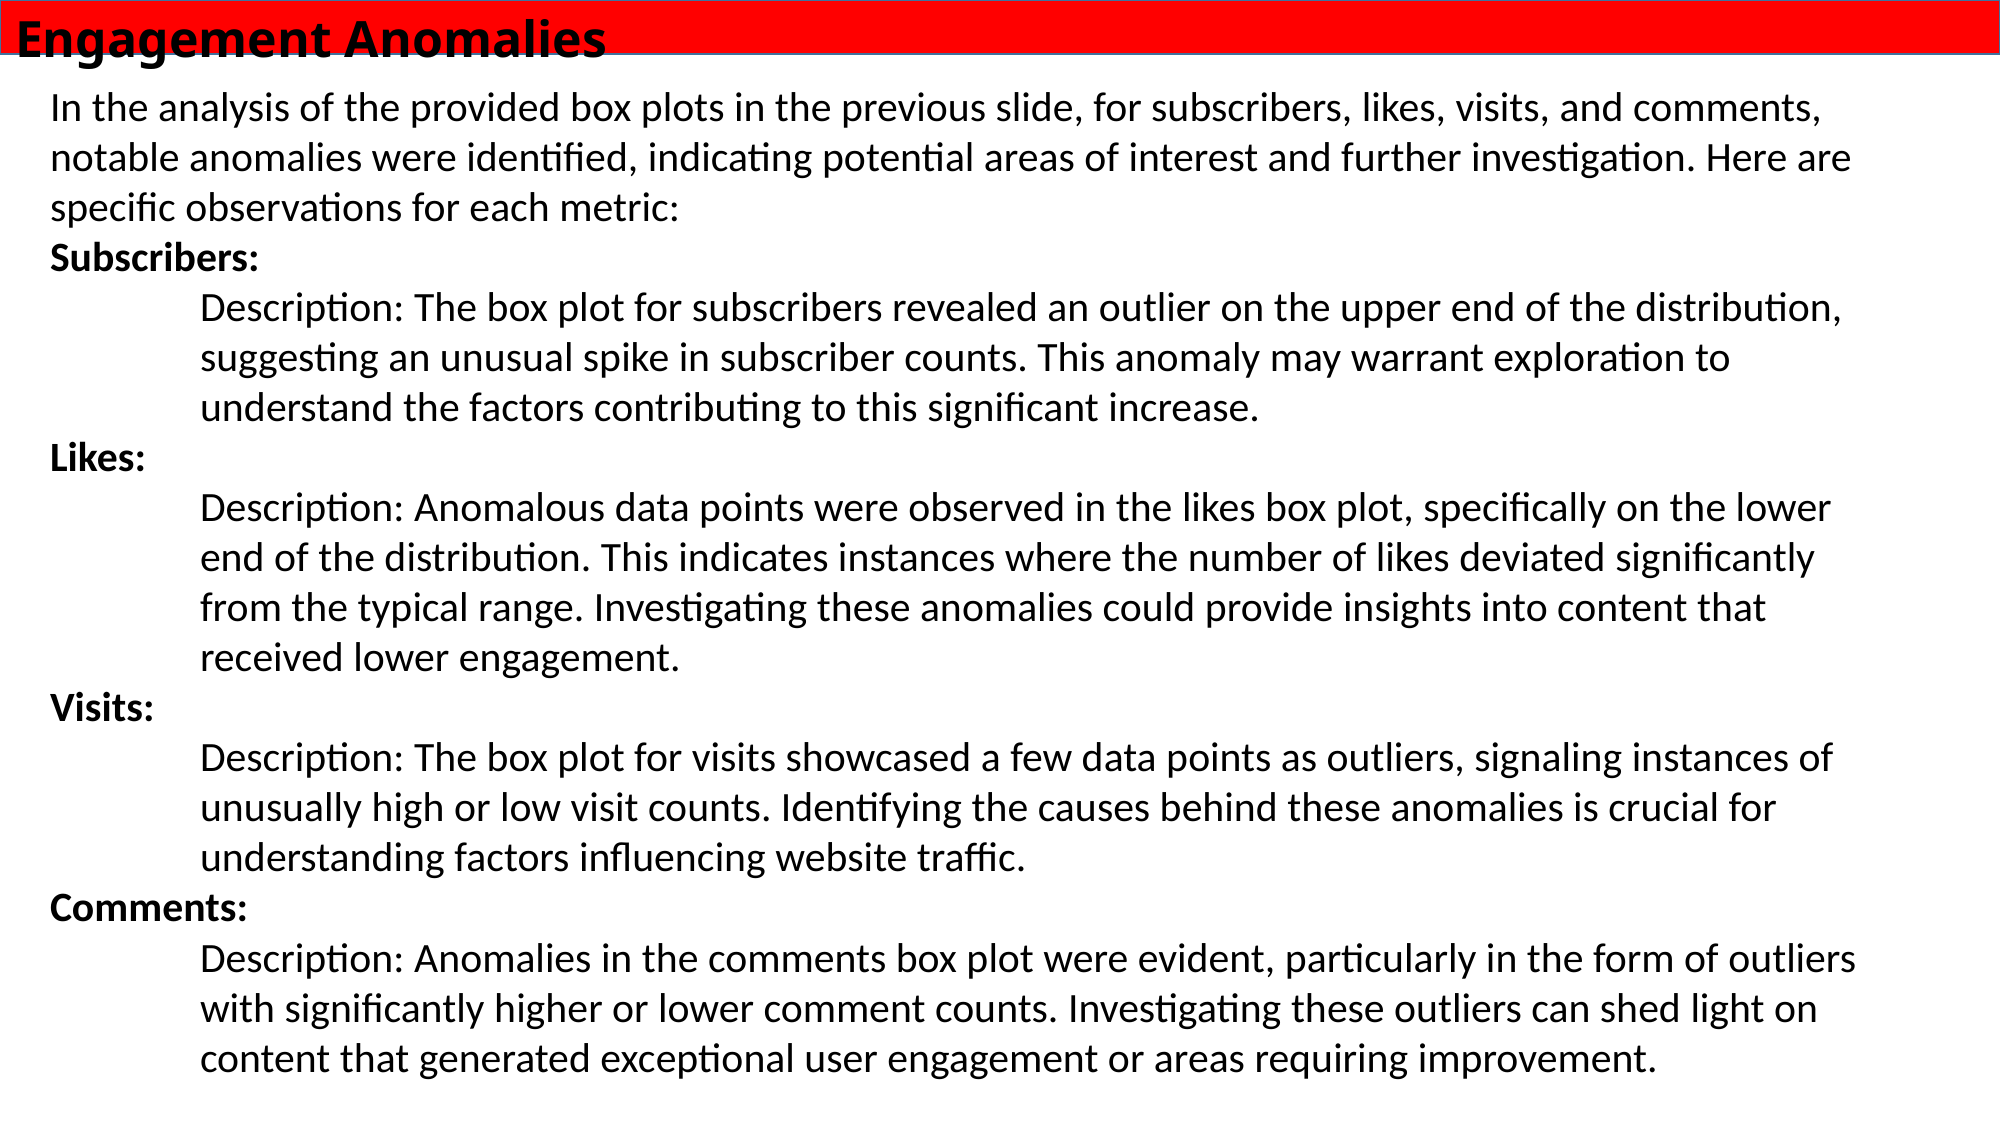

Engagement Anomalies
In the analysis of the provided box plots in the previous slide, for subscribers, likes, visits, and comments, notable anomalies were identified, indicating potential areas of interest and further investigation. Here are specific observations for each metric:
Subscribers:
Description: The box plot for subscribers revealed an outlier on the upper end of the distribution, suggesting an unusual spike in subscriber counts. This anomaly may warrant exploration to understand the factors contributing to this significant increase.
Likes:
Description: Anomalous data points were observed in the likes box plot, specifically on the lower end of the distribution. This indicates instances where the number of likes deviated significantly from the typical range. Investigating these anomalies could provide insights into content that received lower engagement.
Visits:
Description: The box plot for visits showcased a few data points as outliers, signaling instances of unusually high or low visit counts. Identifying the causes behind these anomalies is crucial for understanding factors influencing website traffic.
Comments:
Description: Anomalies in the comments box plot were evident, particularly in the form of outliers with significantly higher or lower comment counts. Investigating these outliers can shed light on content that generated exceptional user engagement or areas requiring improvement.